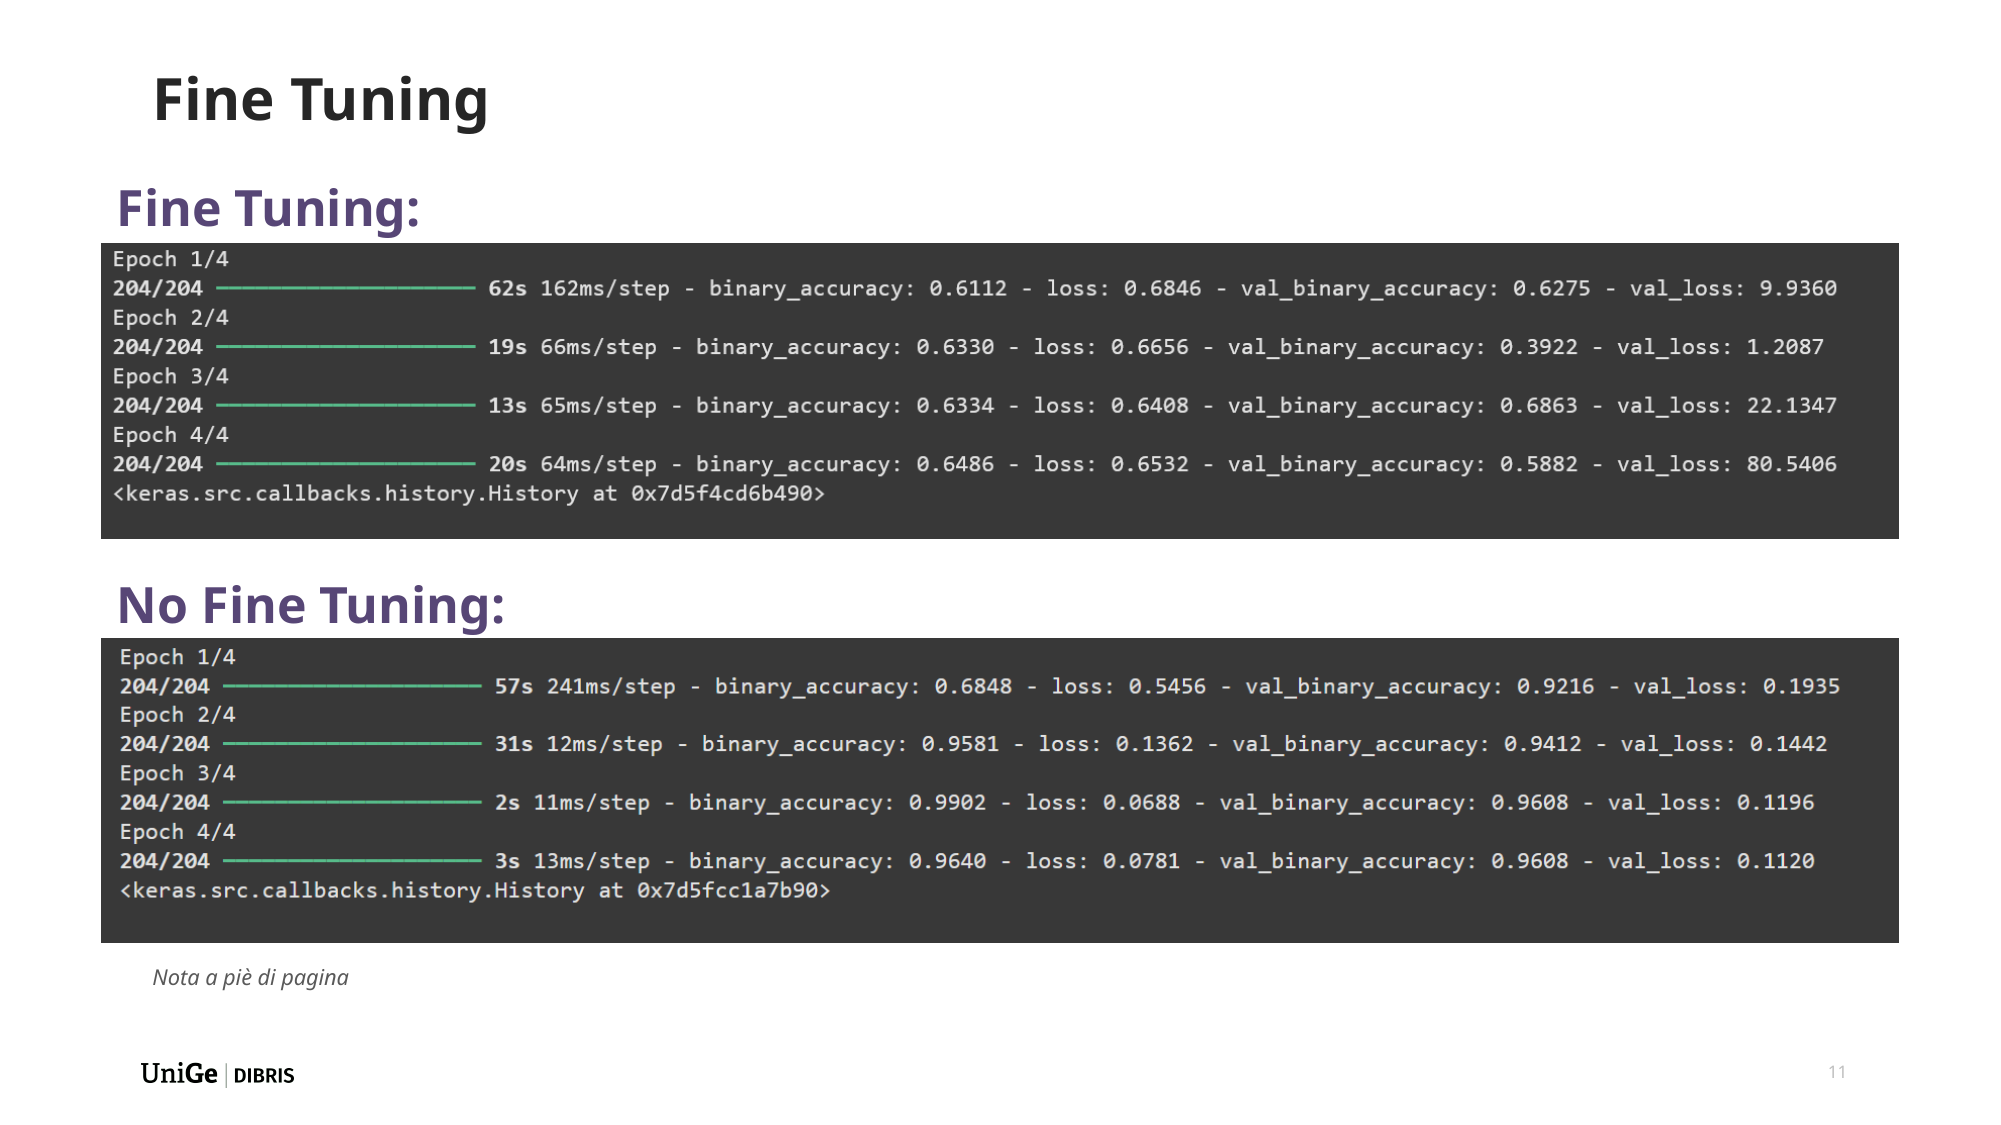

Fine Tuning
# Fine Tuning:
No Fine Tuning:
Nota a piè di pagina